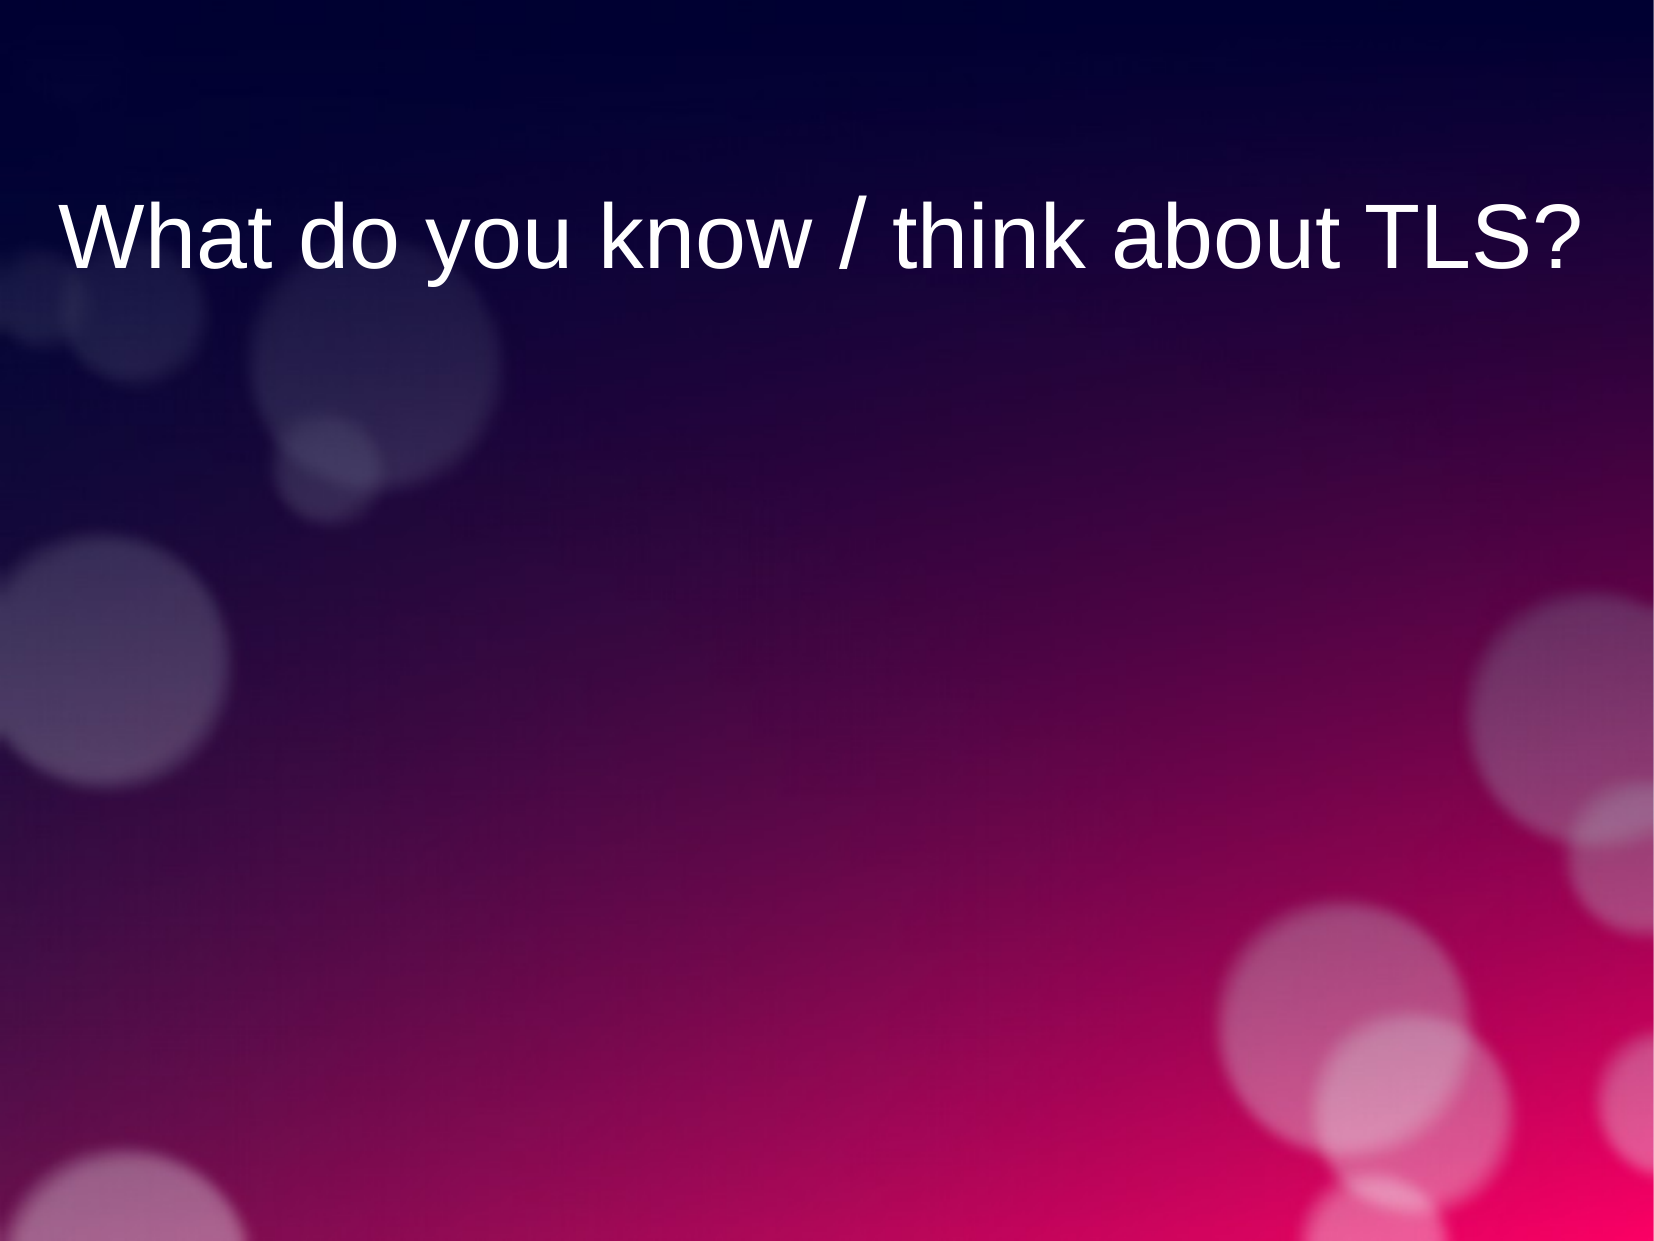

# What do you know / think about TLS?